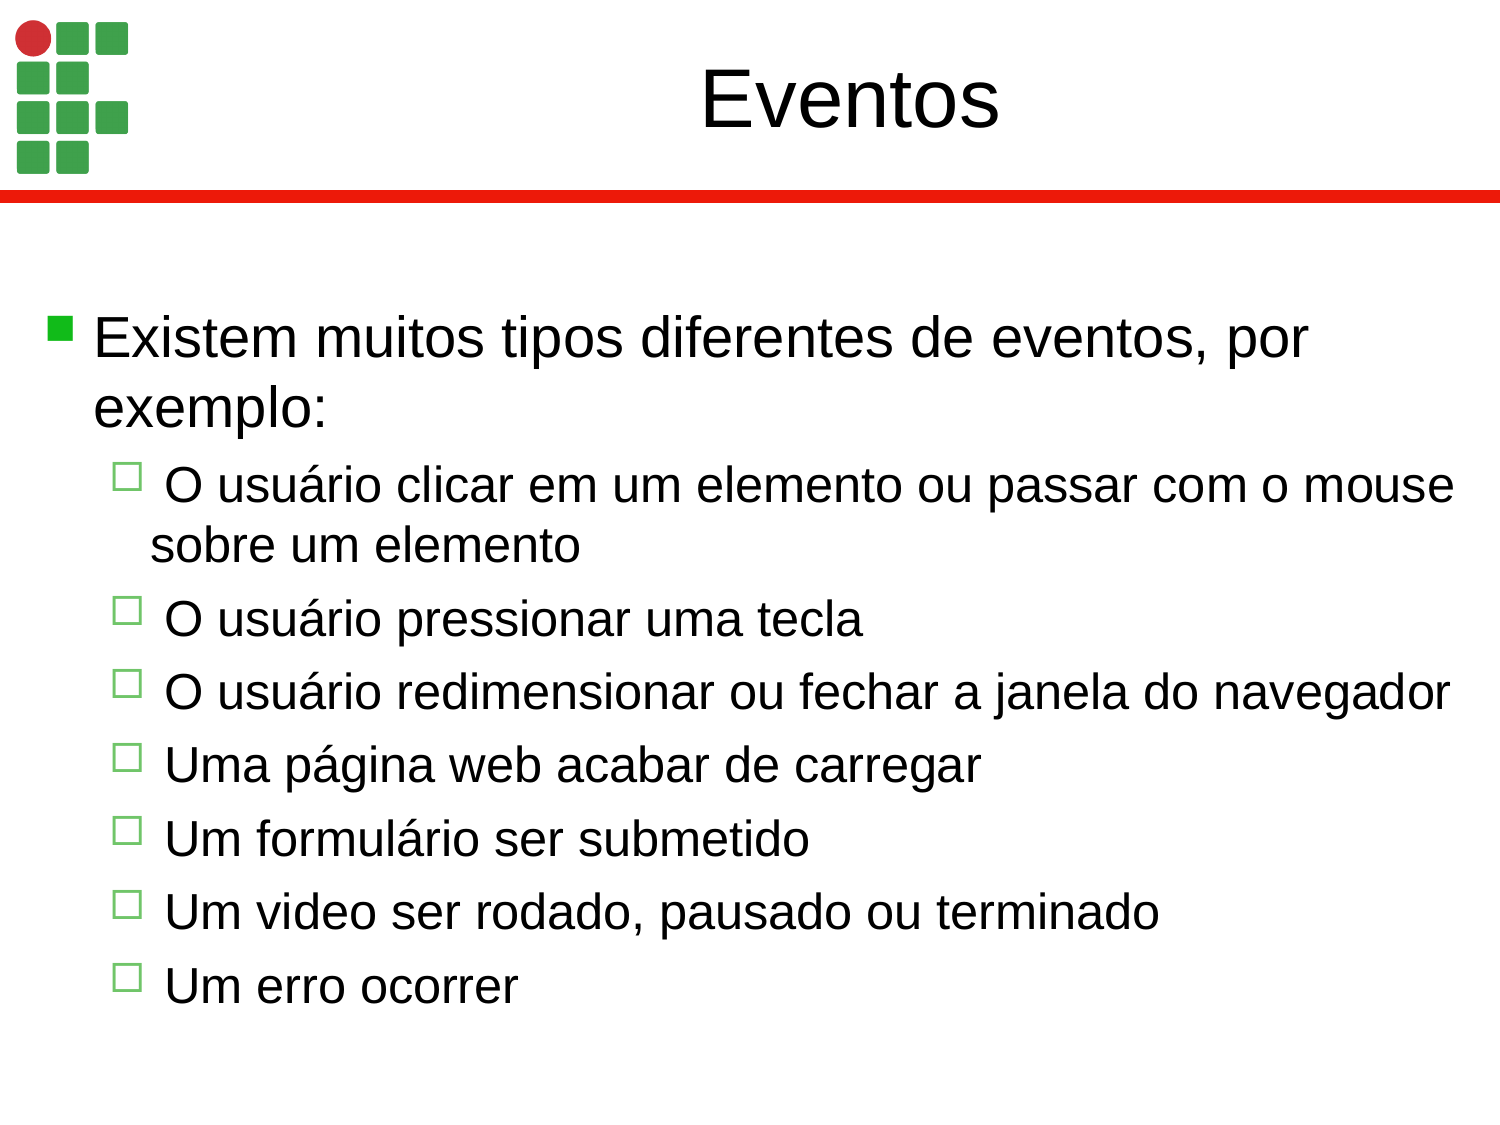

# Eventos
Existem muitos tipos diferentes de eventos, por exemplo:
 O usuário clicar em um elemento ou passar com o mouse sobre um elemento
 O usuário pressionar uma tecla
 O usuário redimensionar ou fechar a janela do navegador
 Uma página web acabar de carregar
 Um formulário ser submetido
 Um video ser rodado, pausado ou terminado
 Um erro ocorrer